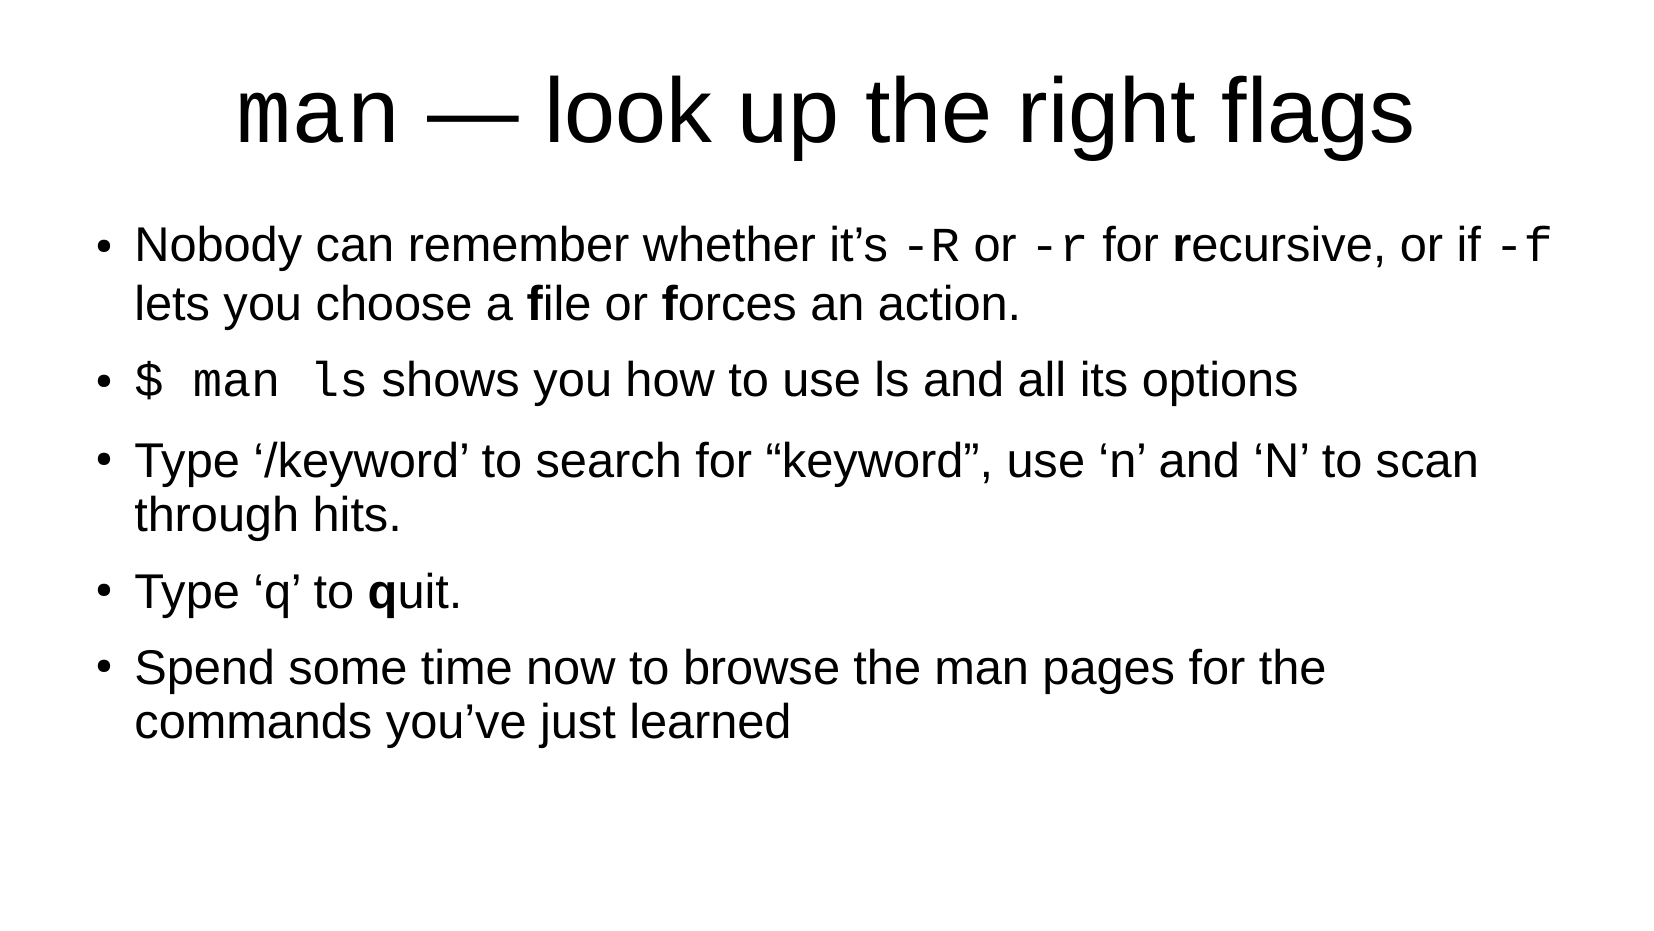

# man — look up the right flags
Nobody can remember whether it’s -R or -r for recursive, or if -f lets you choose a file or forces an action.
$ man ls shows you how to use ls and all its options
Type ‘/keyword’ to search for “keyword”, use ‘n’ and ‘N’ to scan through hits.
Type ‘q’ to quit.
Spend some time now to browse the man pages for the commands you’ve just learned